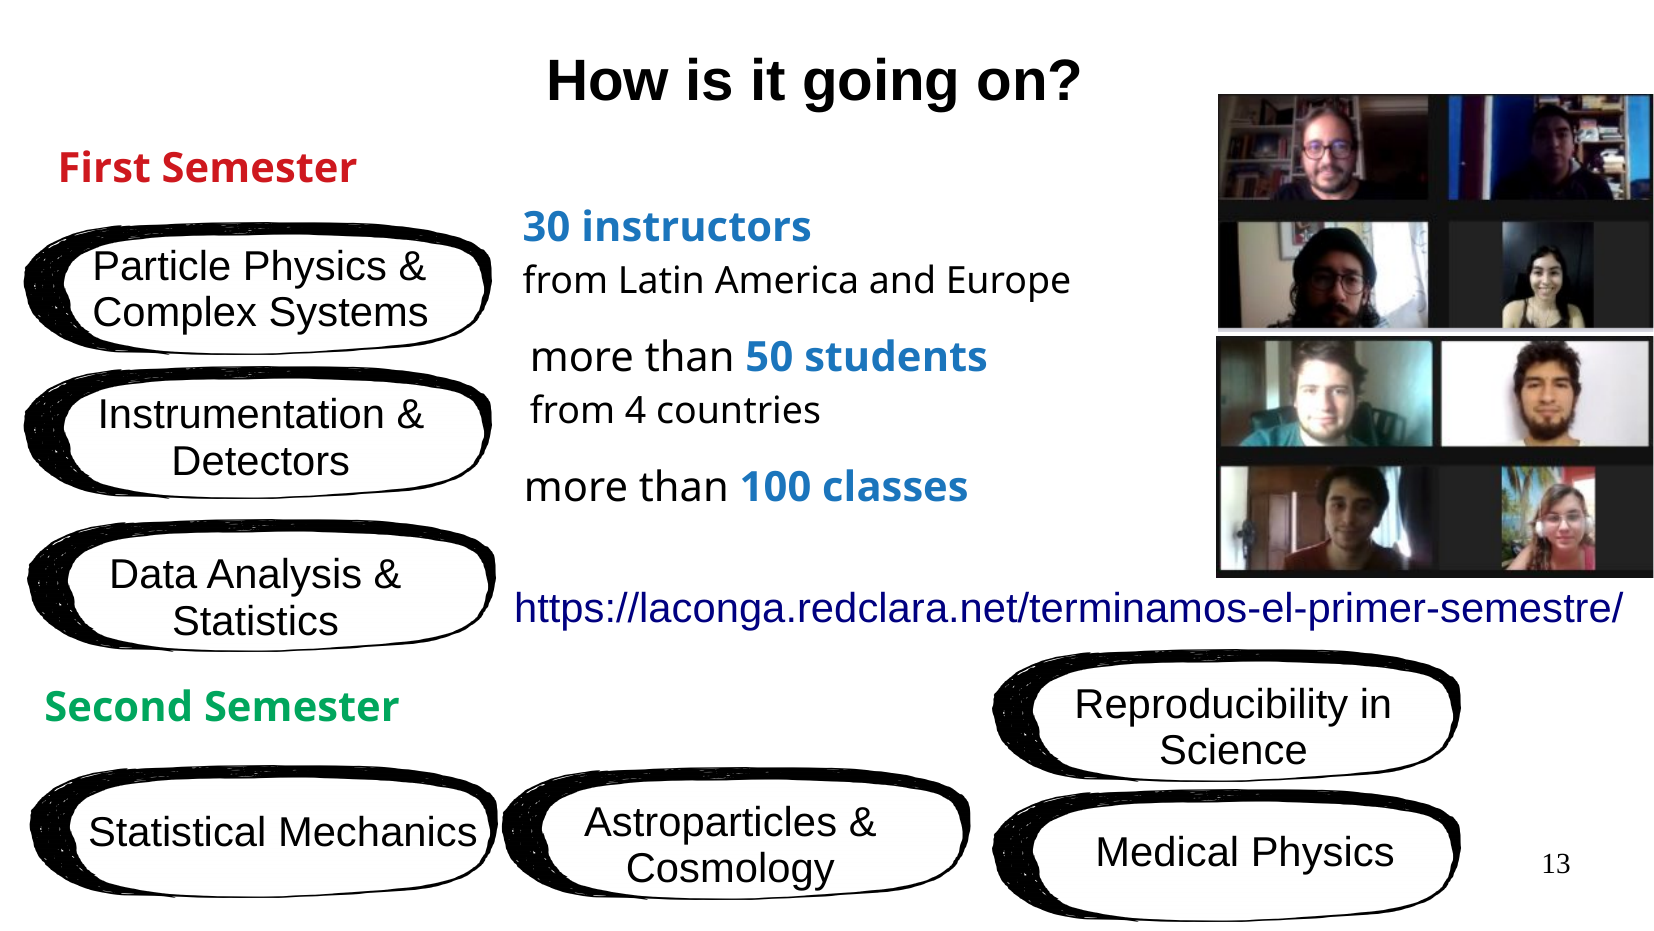

How is it going on?
First Semester
30 instructors
from Latin America and Europe
Particle Physics &
Complex Systems
more than 50 students
from 4 countries
Instrumentation &
Detectors
more than 100 classes
Data Analysis &
Statistics
https://laconga.redclara.net/terminamos-el-primer-semestre/
Second Semester
Reproducibility in
Science
Astroparticles &
Cosmology
Statistical Mechanics
Medical Physics
13